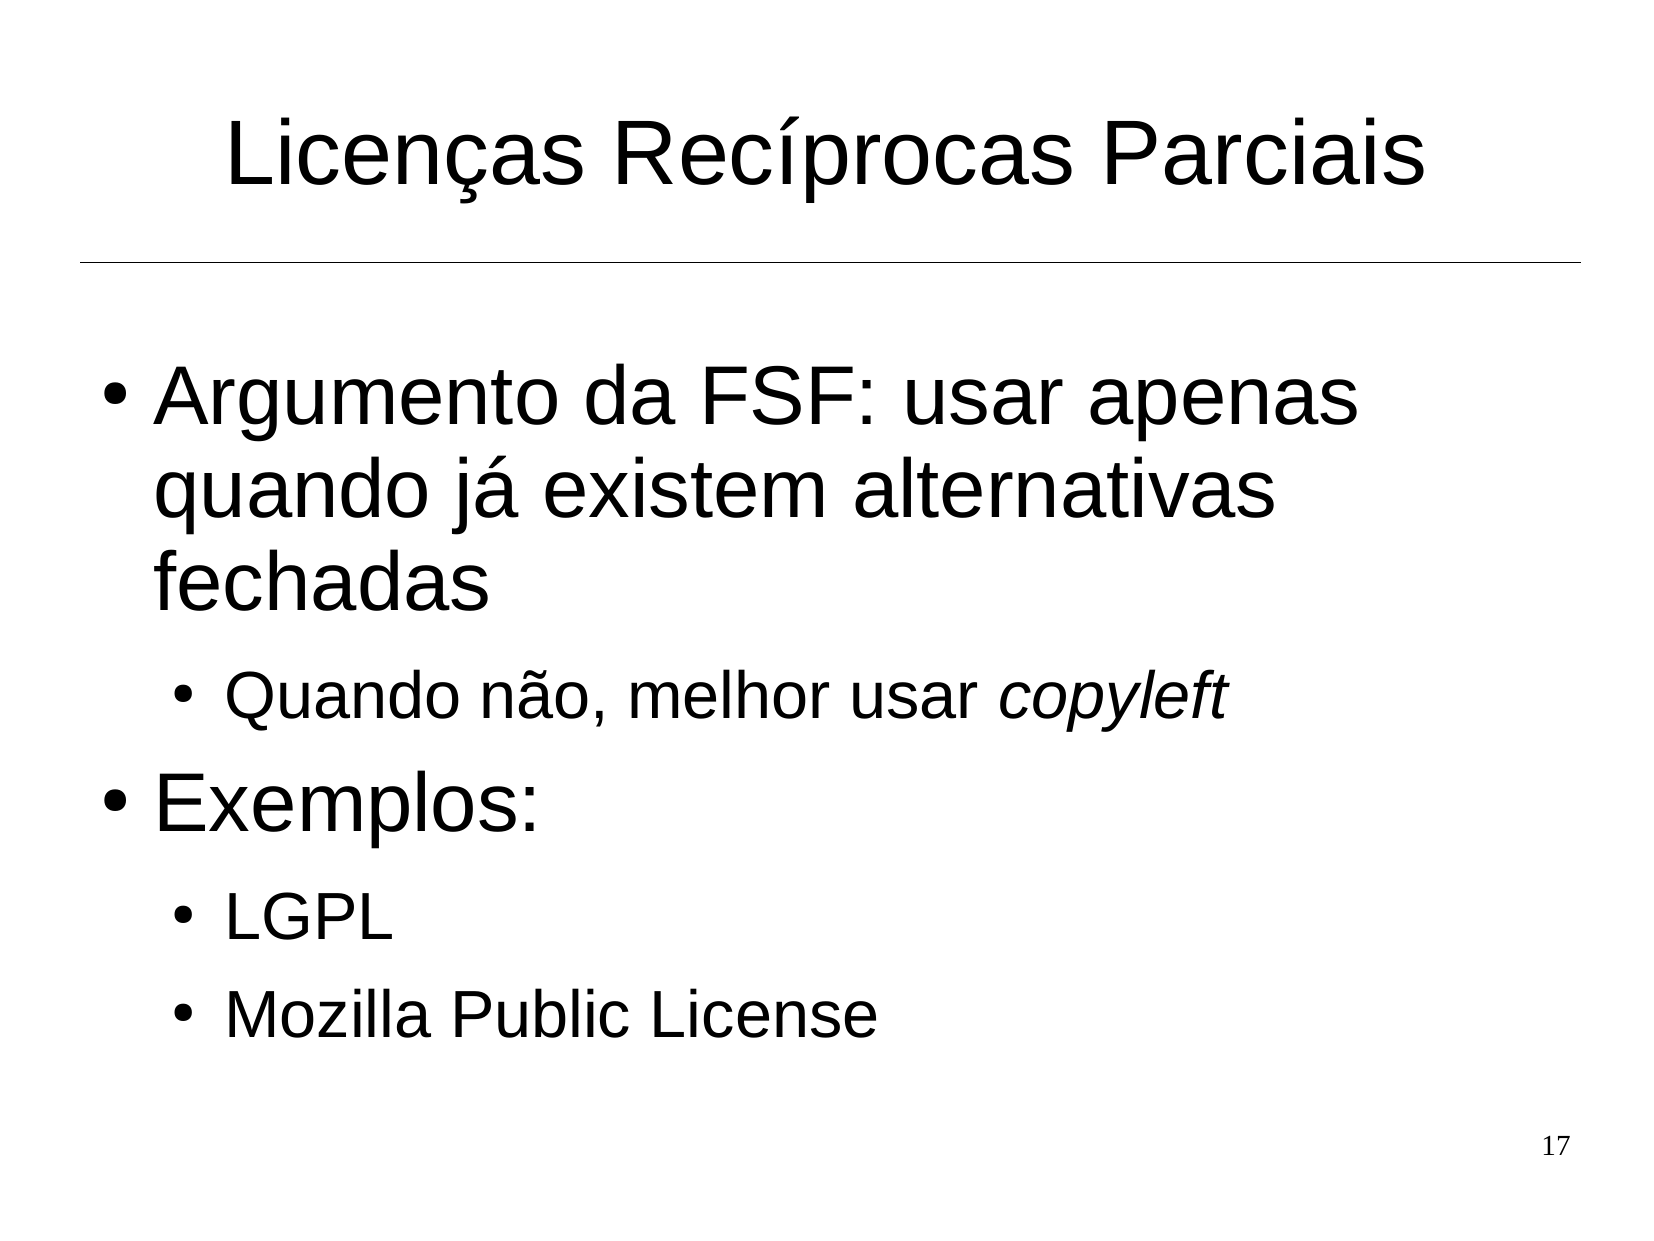

# Licenças Recíprocas Parciais
Argumento da FSF: usar apenas quando já existem alternativas fechadas
Quando não, melhor usar copyleft
Exemplos:
LGPL
Mozilla Public License
17